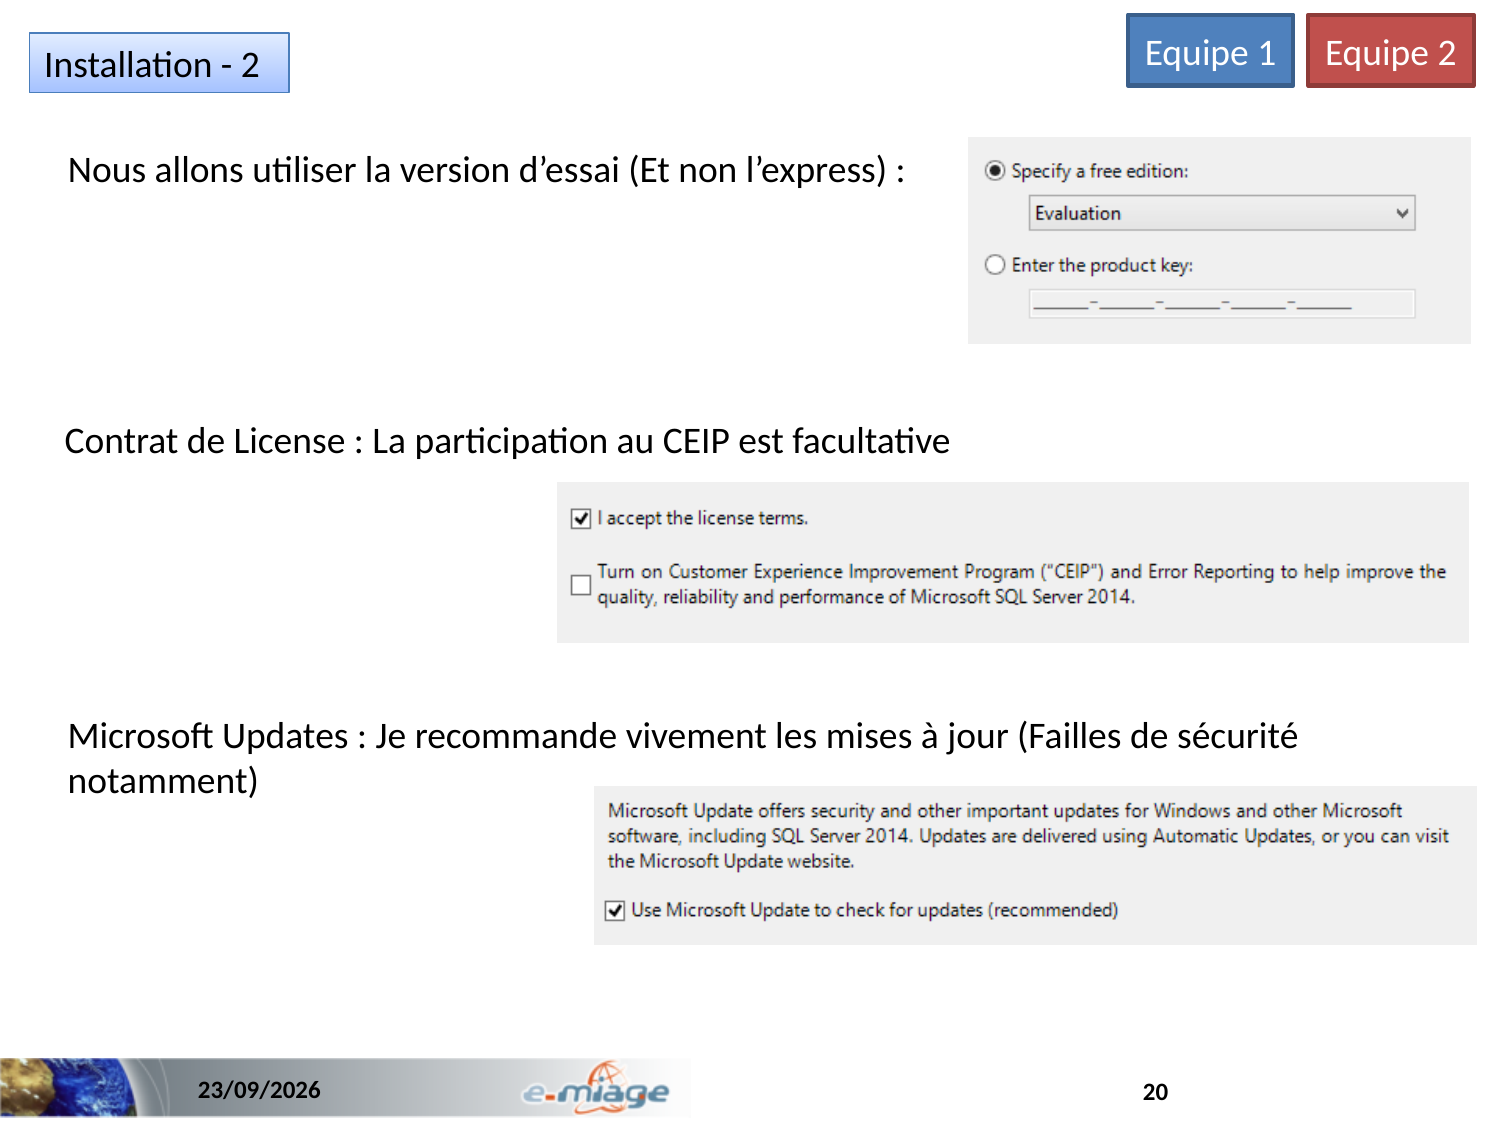

Equipe 1
Equipe 2
Installation - 2
Nous allons utiliser la version d’essai (Et non l’express) :
Contrat de License : La participation au CEIP est facultative
Microsoft Updates : Je recommande vivement les mises à jour (Failles de sécurité notamment)